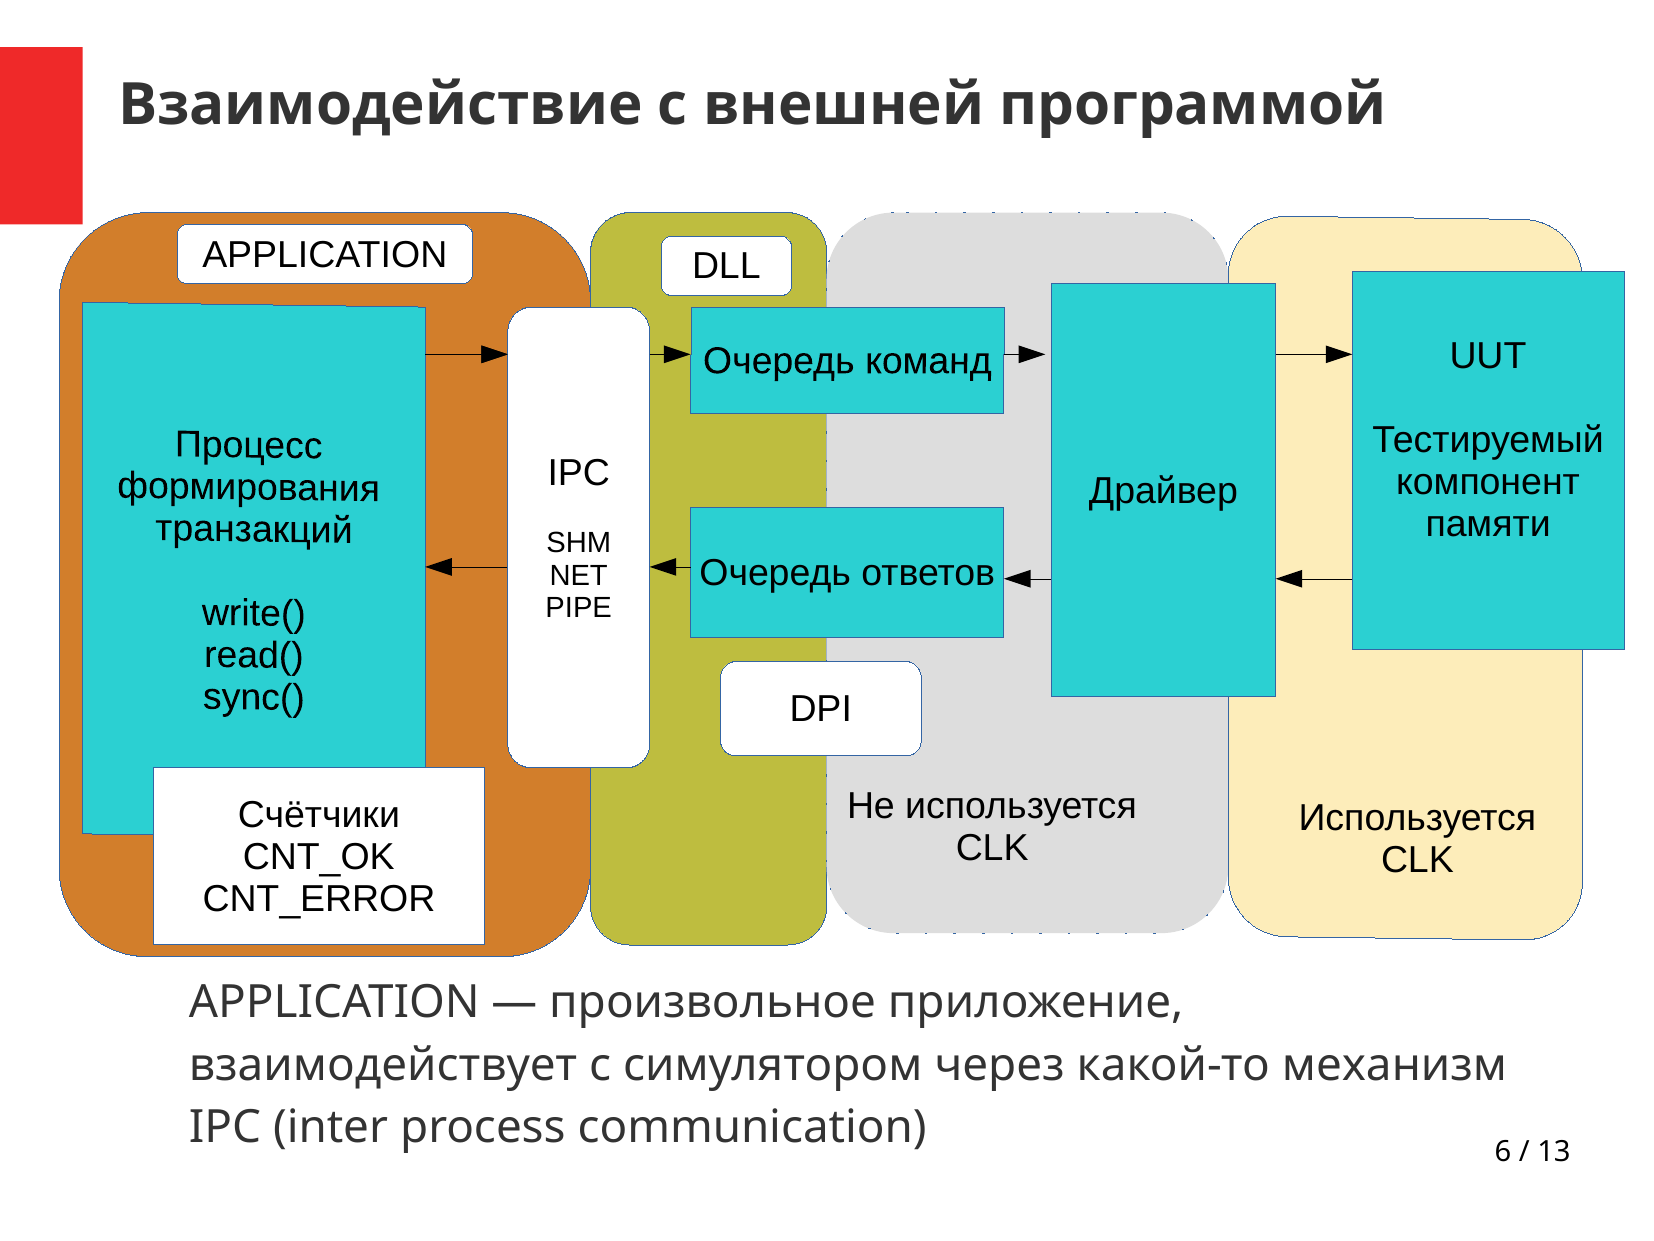

# Взаимодействие с внешней программой
APPLICATION
DLL
UUT
Тестируемый
компонент
памяти
Драйвер
Процесс
формирования
транзакций
write()
read()
sync()
IPC
SHM
NET
PIPE
Очередь команд
Очередь ответов
DPI
Счётчики
CNT_OK
CNT_ERROR
Не используется
CLK
Используется
CLK
APPLICATION — произвольное приложение, взаимодействует с симулятором через какой-то механизм IPC (inter process communication)
6